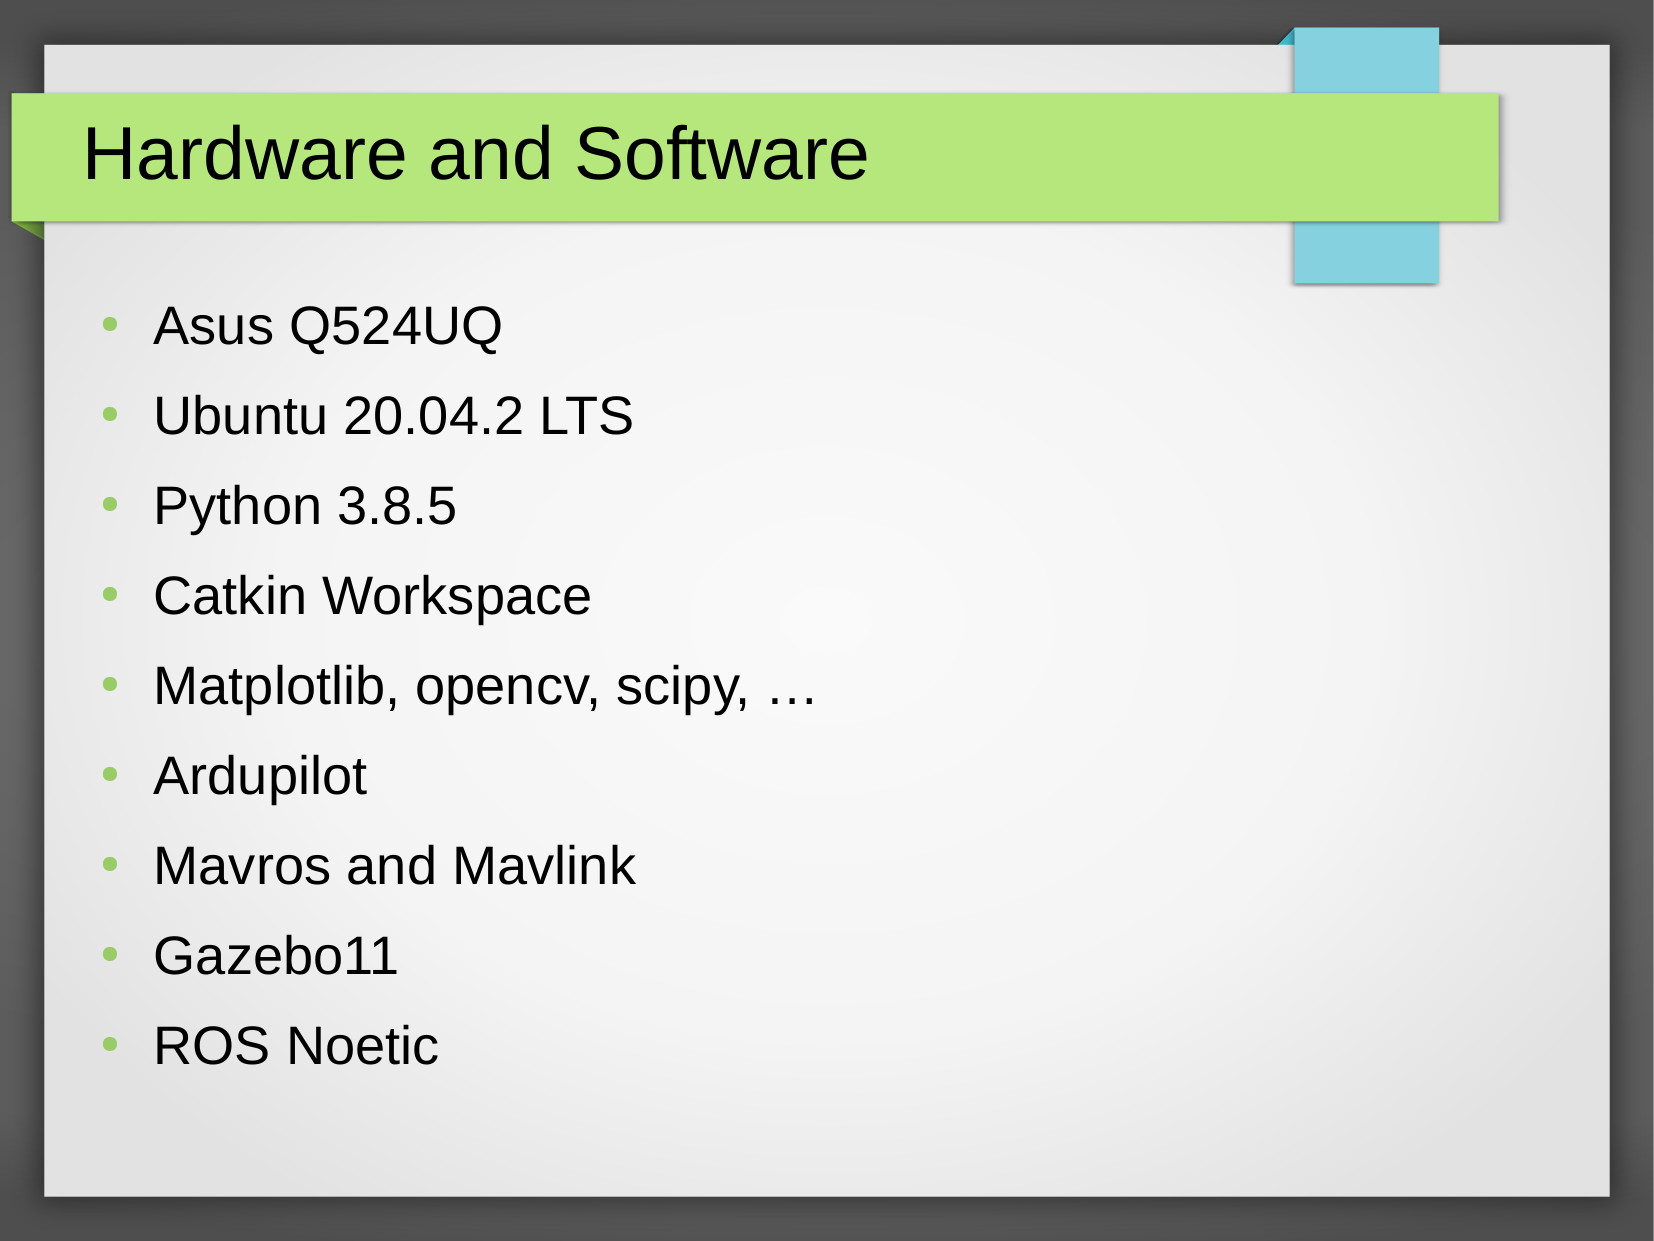

# Hardware and Software
Asus Q524UQ
Ubuntu 20.04.2 LTS
Python 3.8.5
Catkin Workspace
Matplotlib, opencv, scipy, …
Ardupilot
Mavros and Mavlink
Gazebo11
ROS Noetic